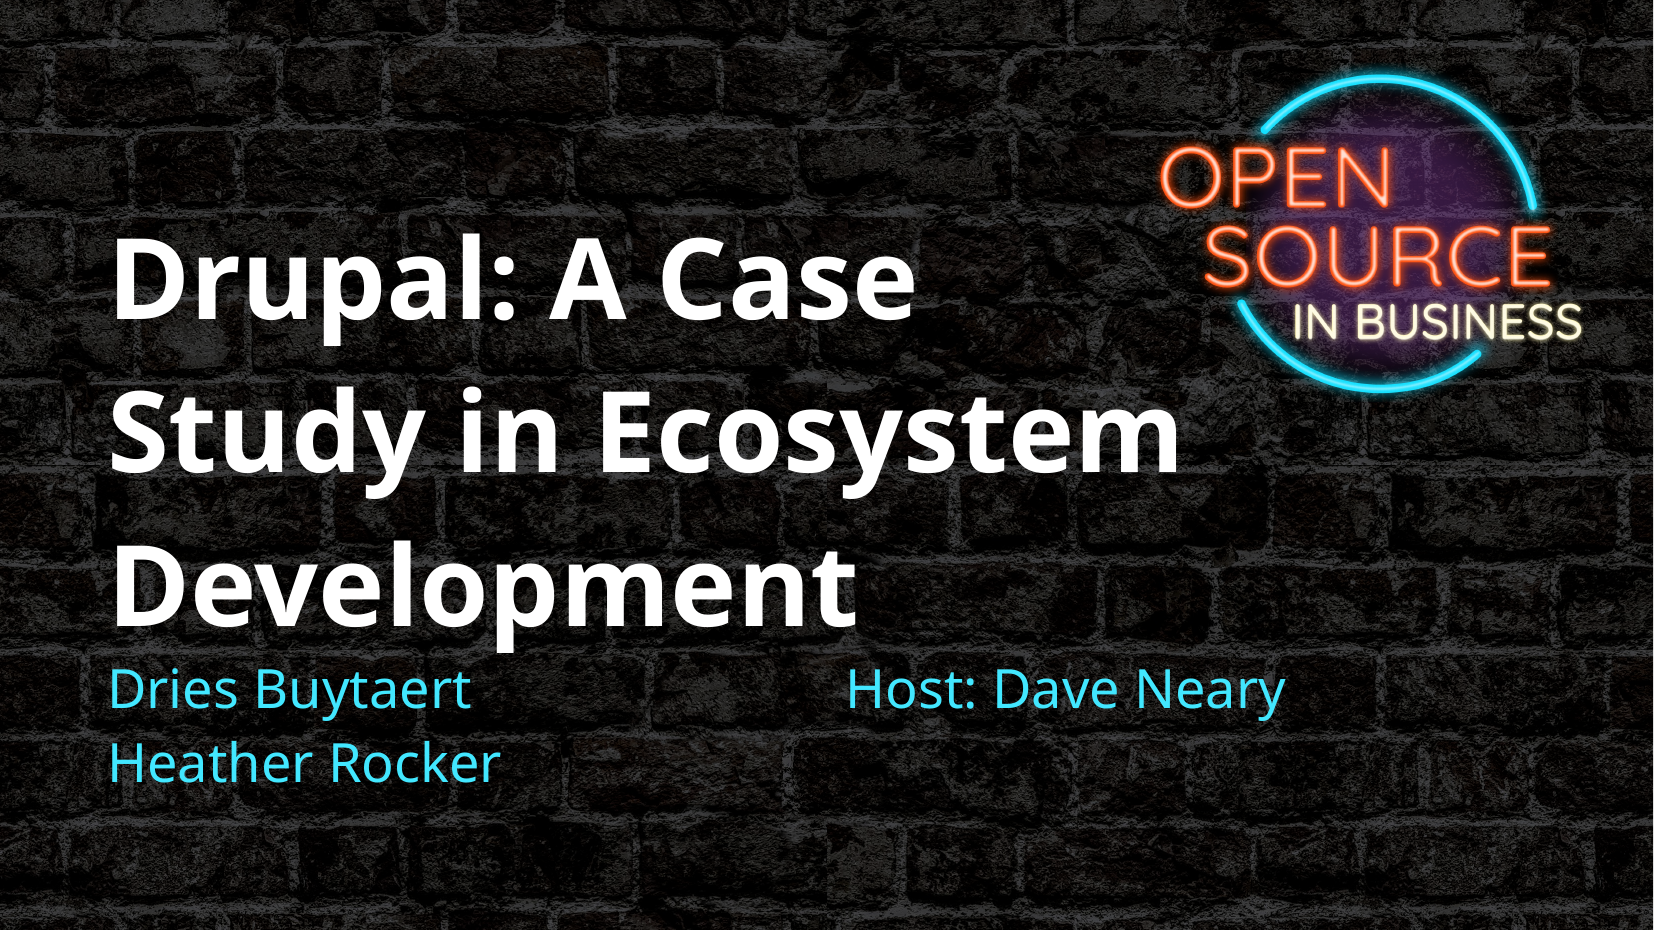

# Drupal: A Case Study in Ecosystem Development
Dries Buytaert
Heather Rocker
Host: Dave Neary